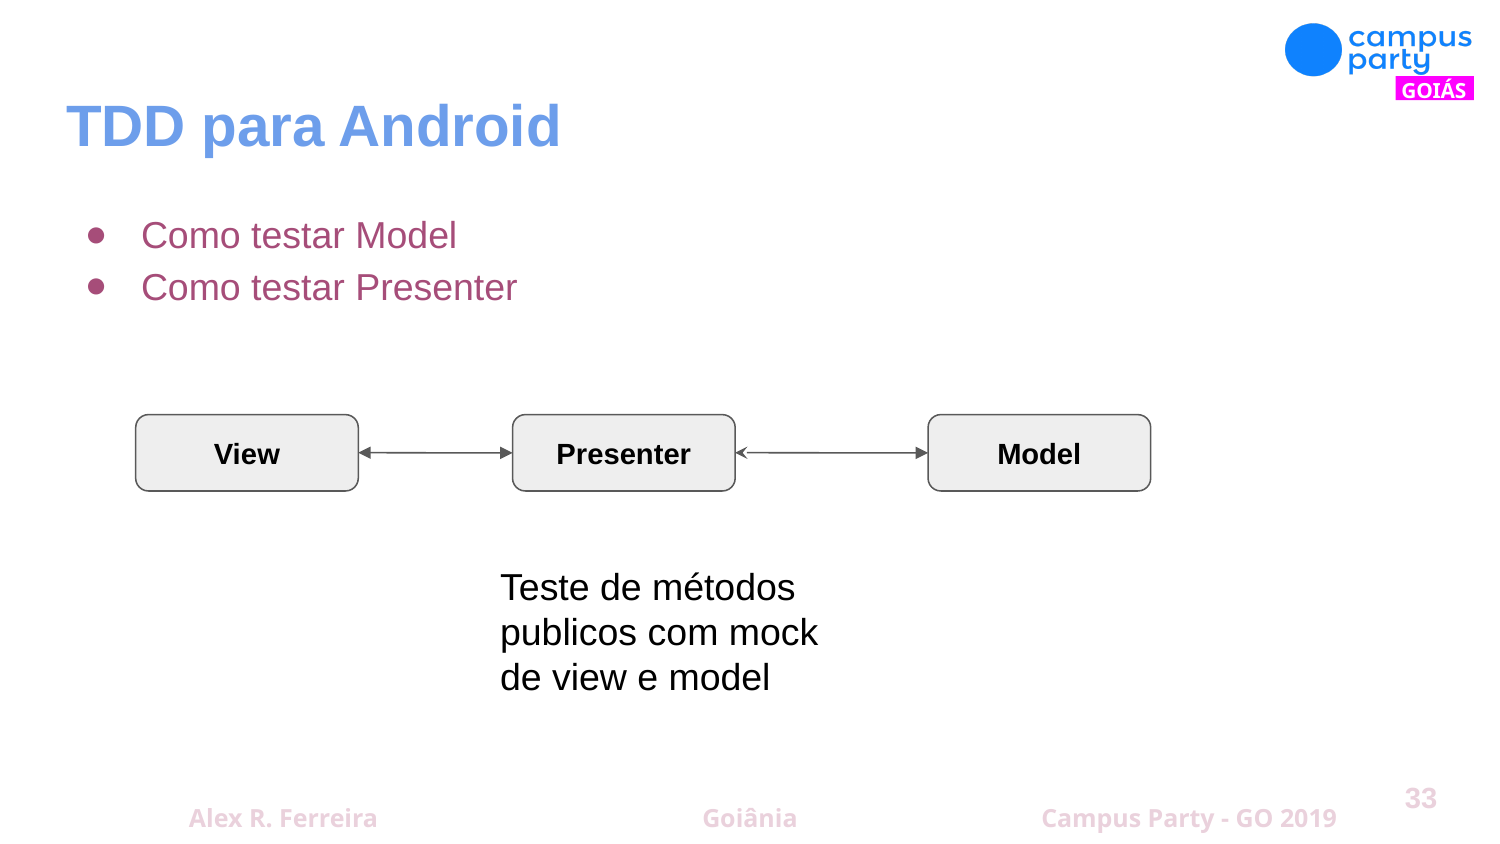

# TDD para Android
Como testar Model
Como testar Presenter
View
Presenter
Model
Teste de métodos publicos com mock de view e model